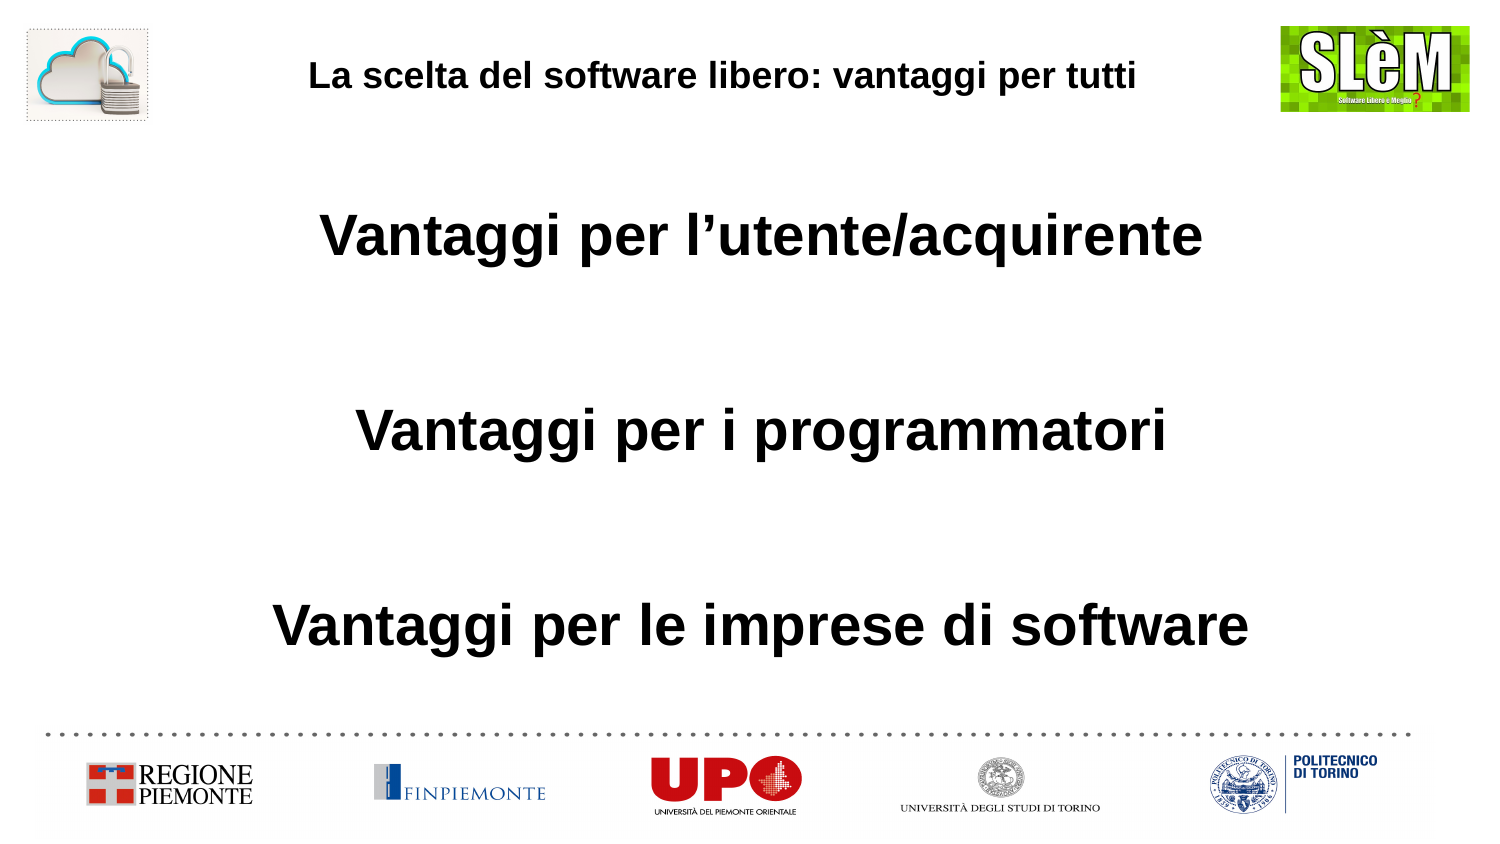

# La scelta del software libero: vantaggi per tutti
Vantaggi per l’utente/acquirente
Vantaggi per i programmatori
Vantaggi per le imprese di software